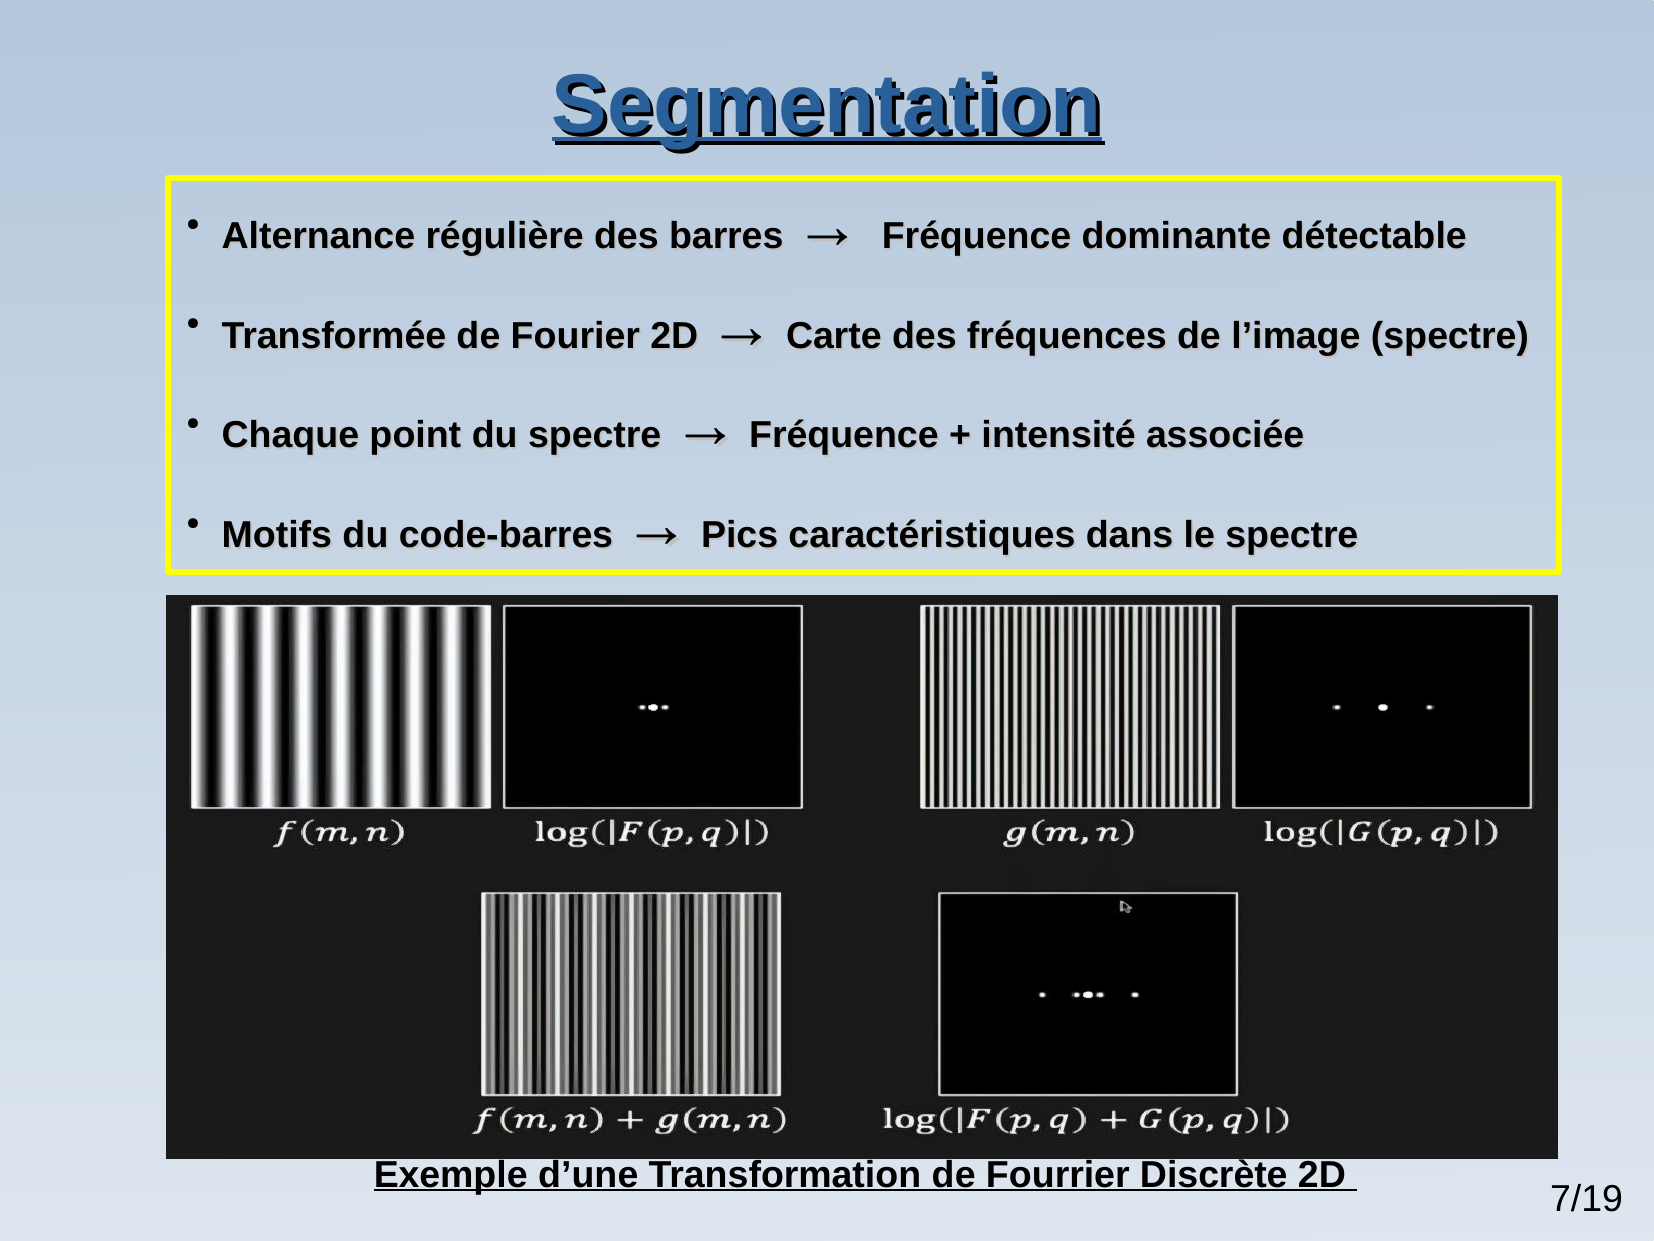

# Segmentation
Alternance régulière des barres → Fréquence dominante détectable
Transformée de Fourier 2D → Carte des fréquences de l’image (spectre)
Chaque point du spectre → Fréquence + intensité associée
Motifs du code-barres → Pics caractéristiques dans le spectre
Exemple d’une Transformation de Fourrier Discrète 2D